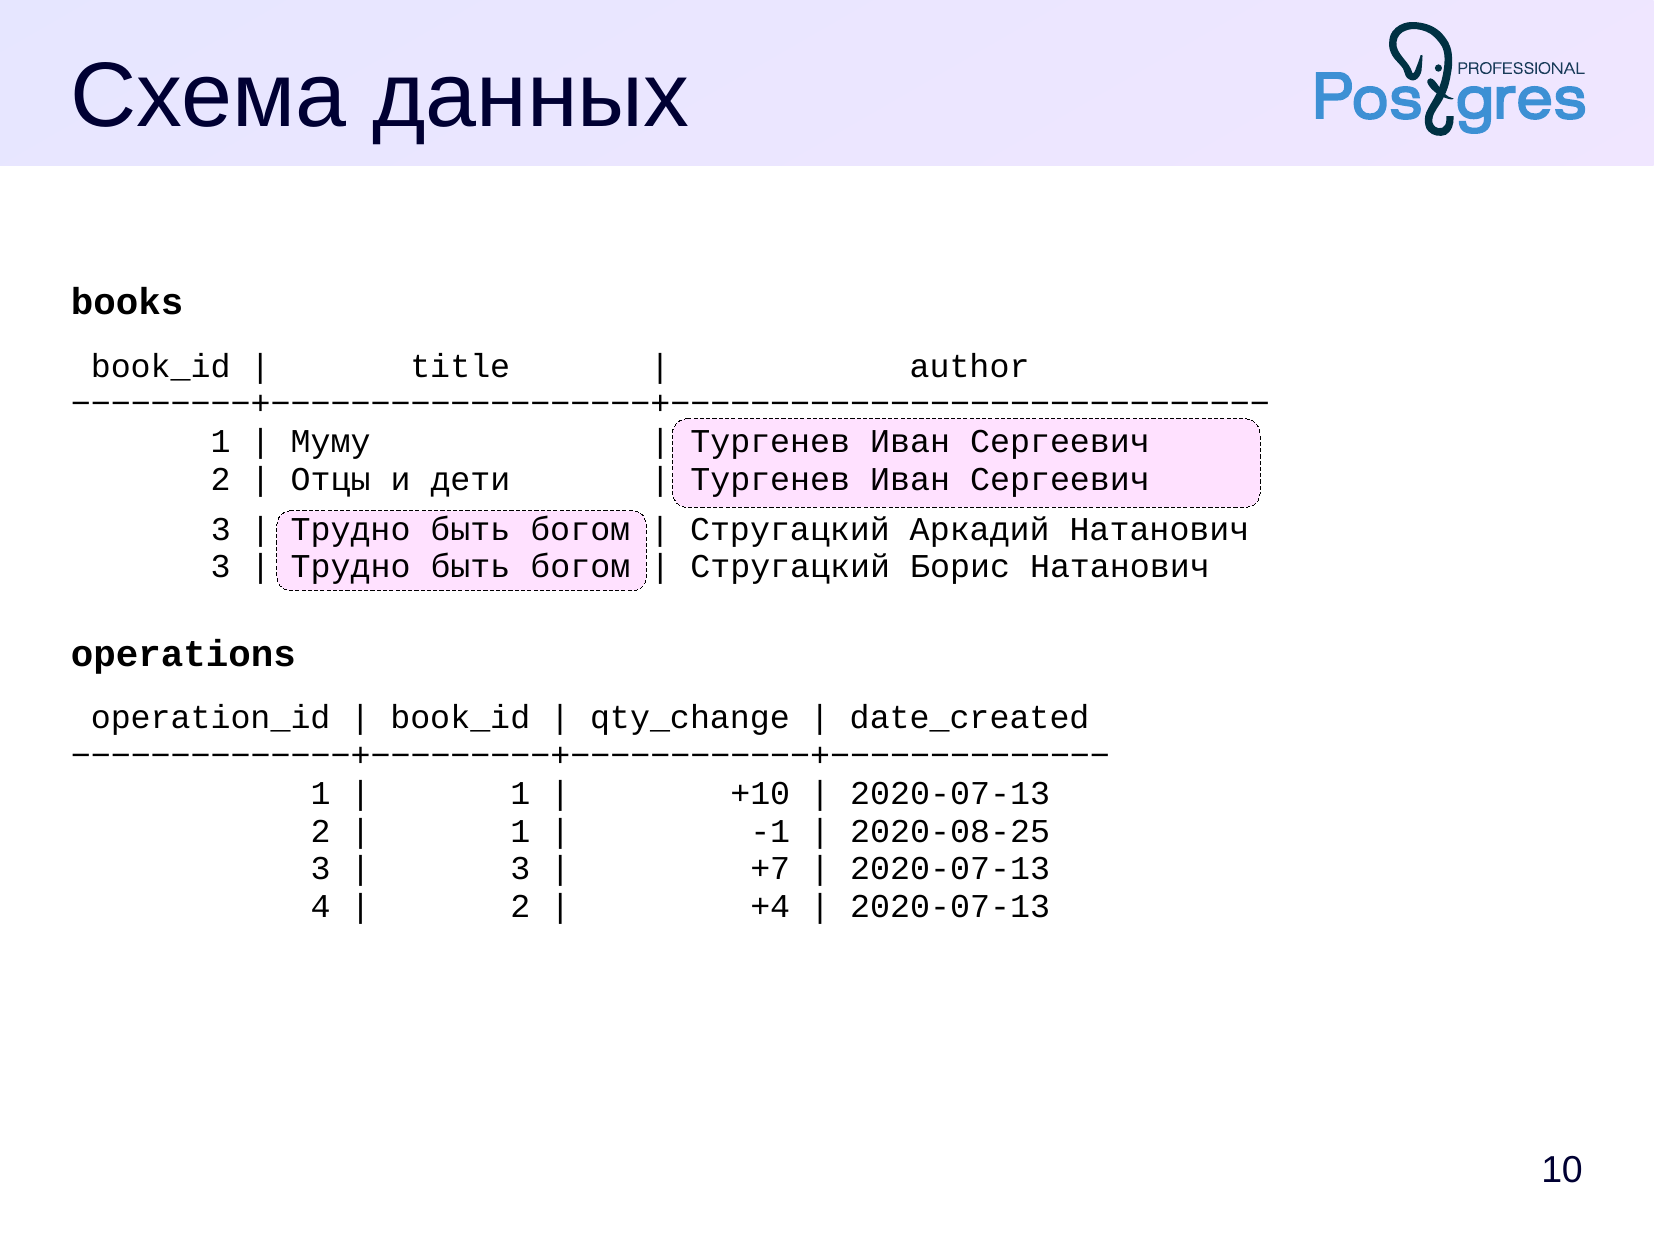

# Схема данных
books
 book_id | title | author
−−−−−−−−−+−−−−−−−−−−−−−−−−−−−+−−−−−−−−−−−−−−−−−−−−−−−−−−−−−−
 1 | Муму | Тургенев Иван Сергеевич
 2 | Отцы и дети | Тургенев Иван Сергеевич
 3 | Трудно быть богом | Стругацкий Аркадий Натанович
 3 | Трудно быть богом | Стругацкий Борис Натанович
operations
 operation_id | book_id | qty_change | date_created
−−−−−−−−−−−−−−+−−−−−−−−−+−−−−−−−−−−−−+−−−−−−−−−−−−−−
 1 | 1 | +10 | 2020-07-13
 2 | 1 | -1 | 2020-08-25
 3 | 3 | +7 | 2020-07-13
 4 | 2 | +4 | 2020-07-13